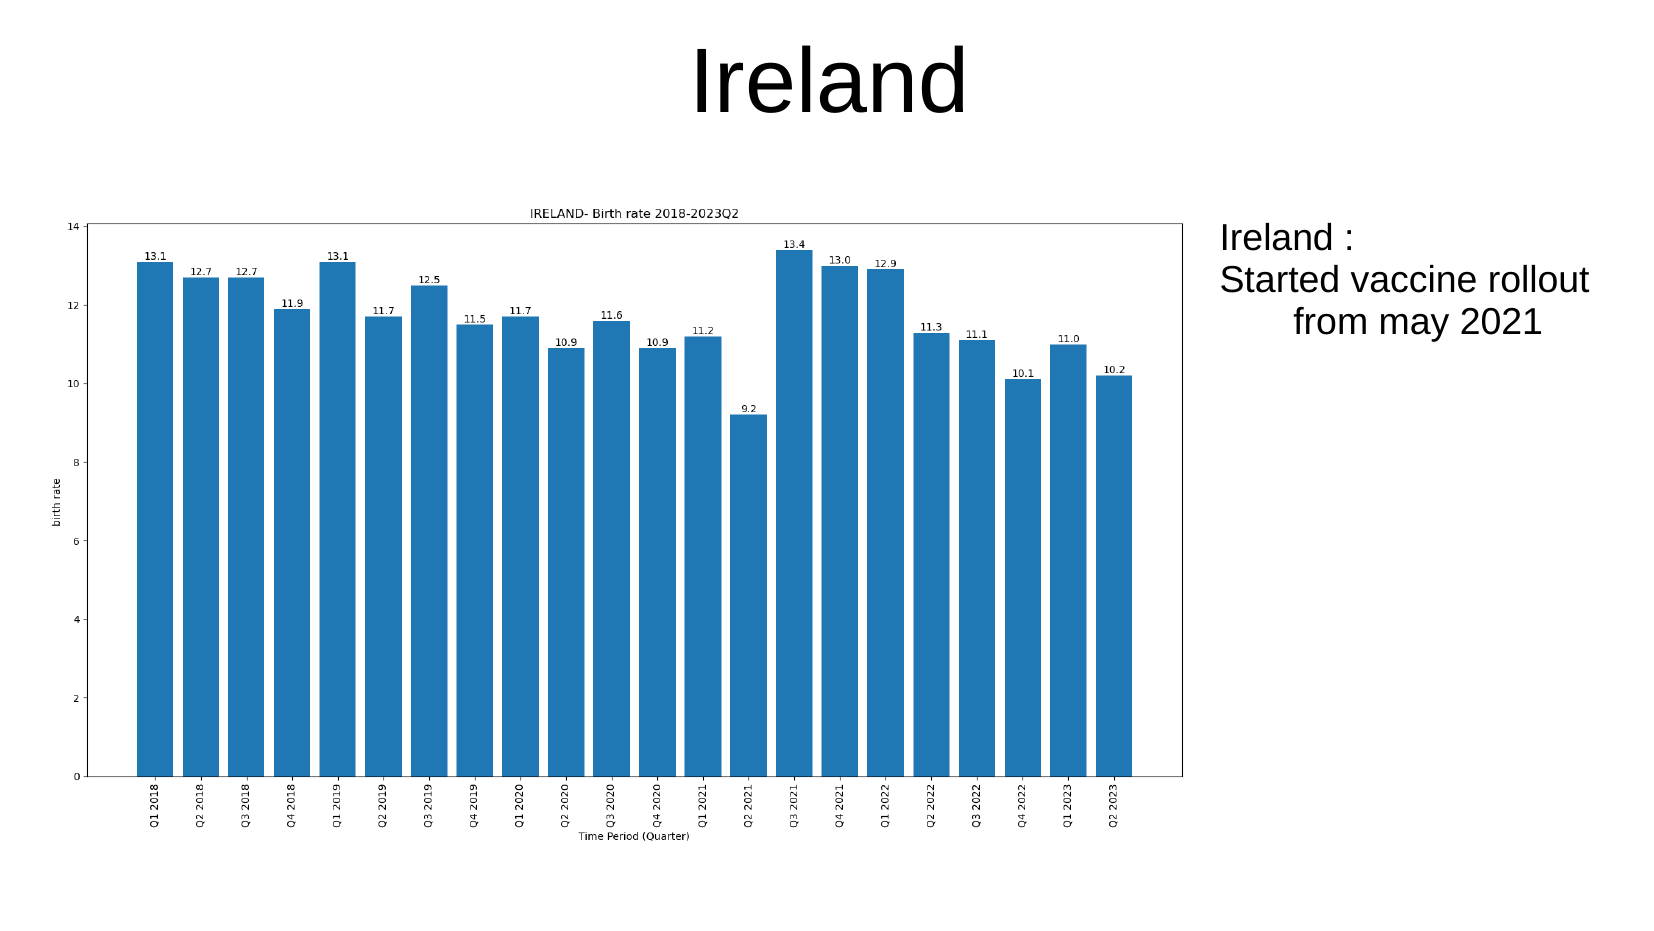

# Ireland
Ireland :
Started vaccine rollout 	from may 2021